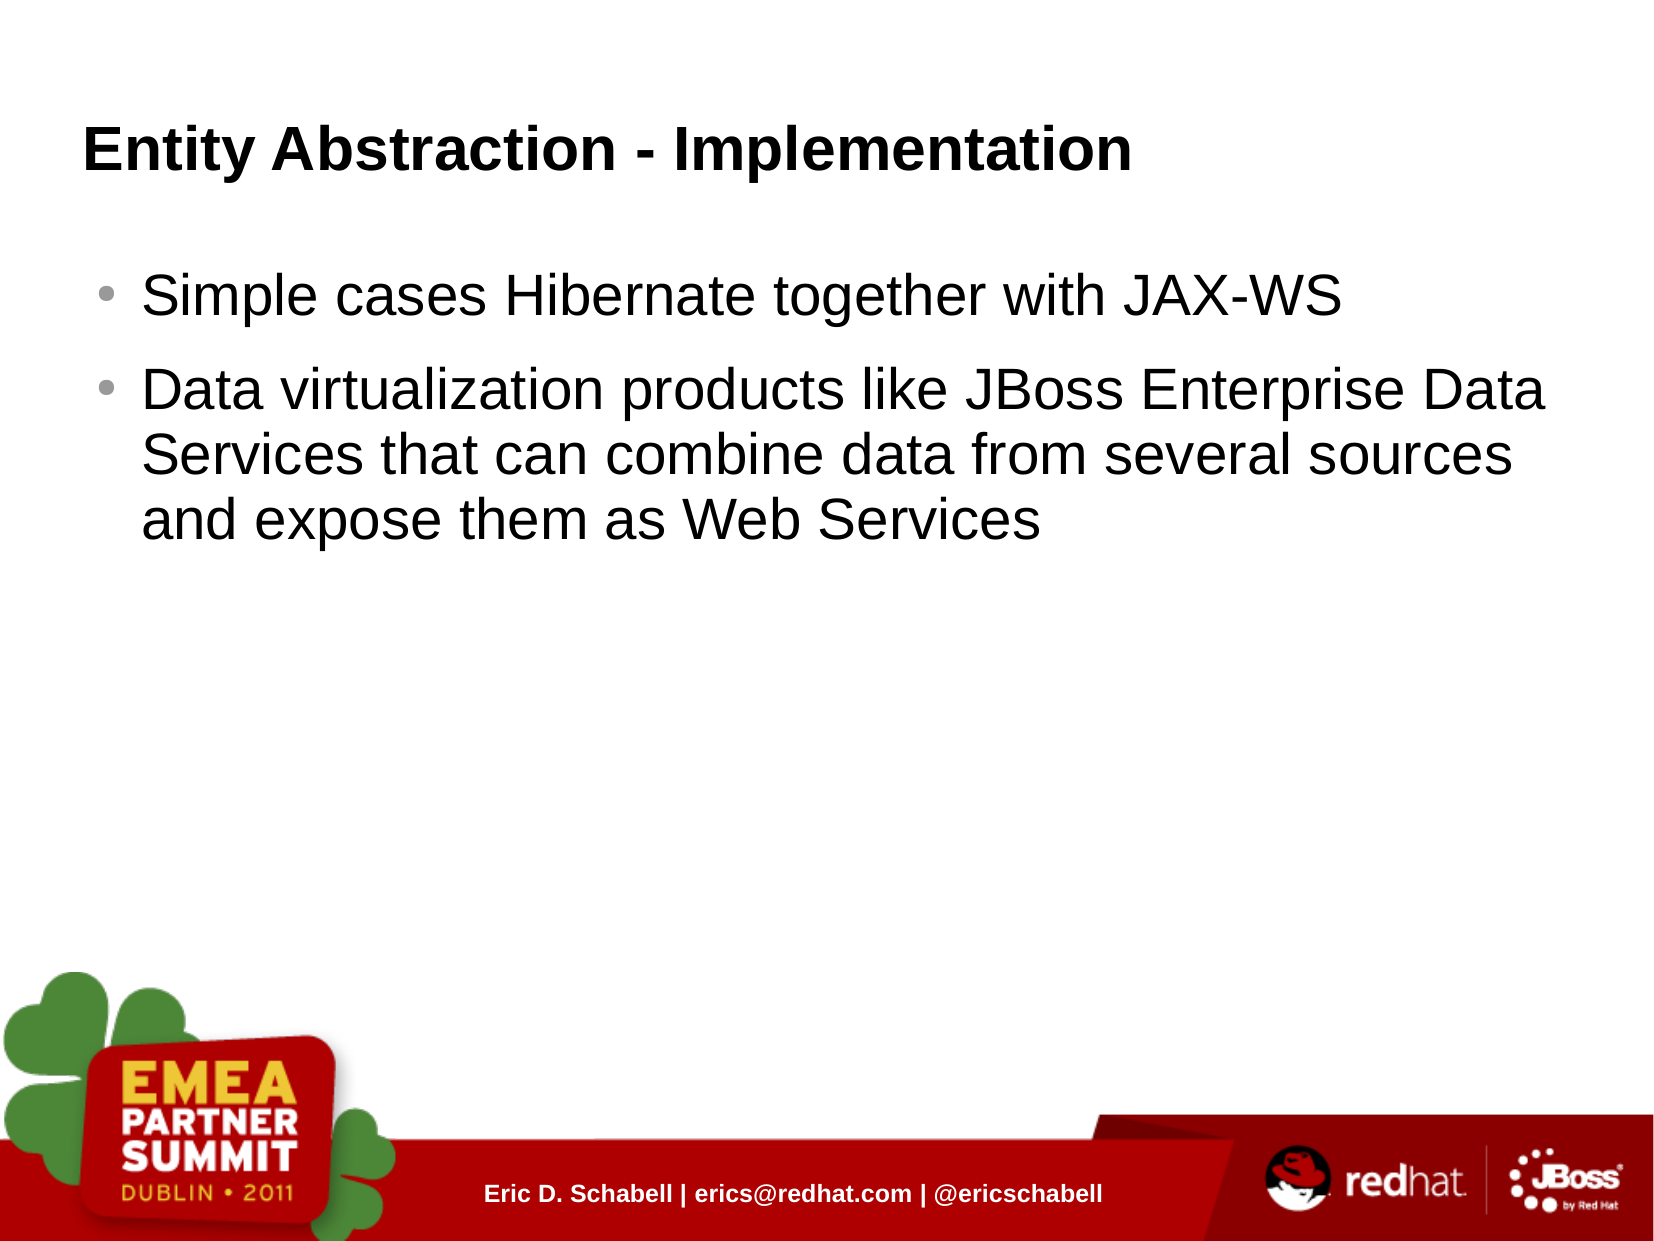

# Entity Abstraction - Implementation
Simple cases Hibernate together with JAX-WS
Data virtualization products like JBoss Enterprise Data Services that can combine data from several sources and expose them as Web Services